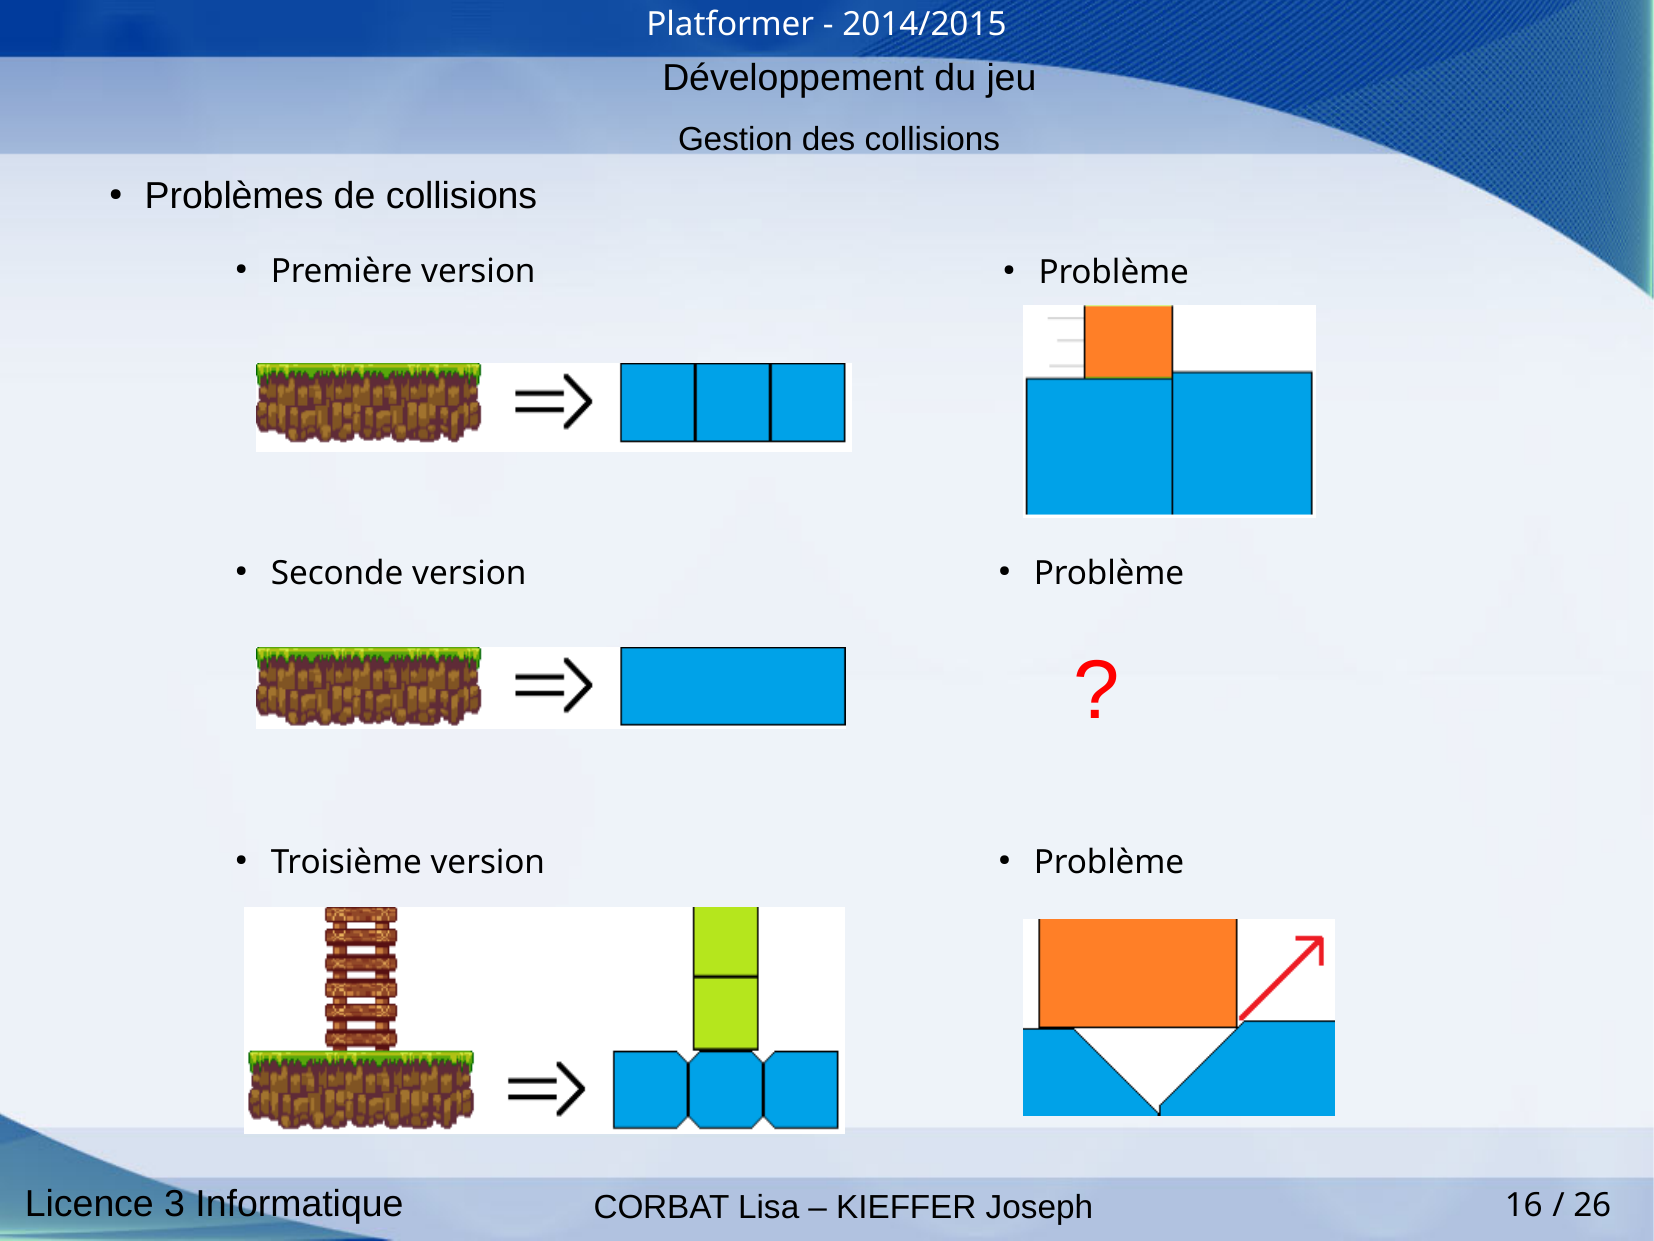

Platformer - 2014/2015
Développement du jeu
Gestion des collisions
Problèmes de collisions
Première version
Problème
Seconde version
Problème
?
Troisième version
Problème
16